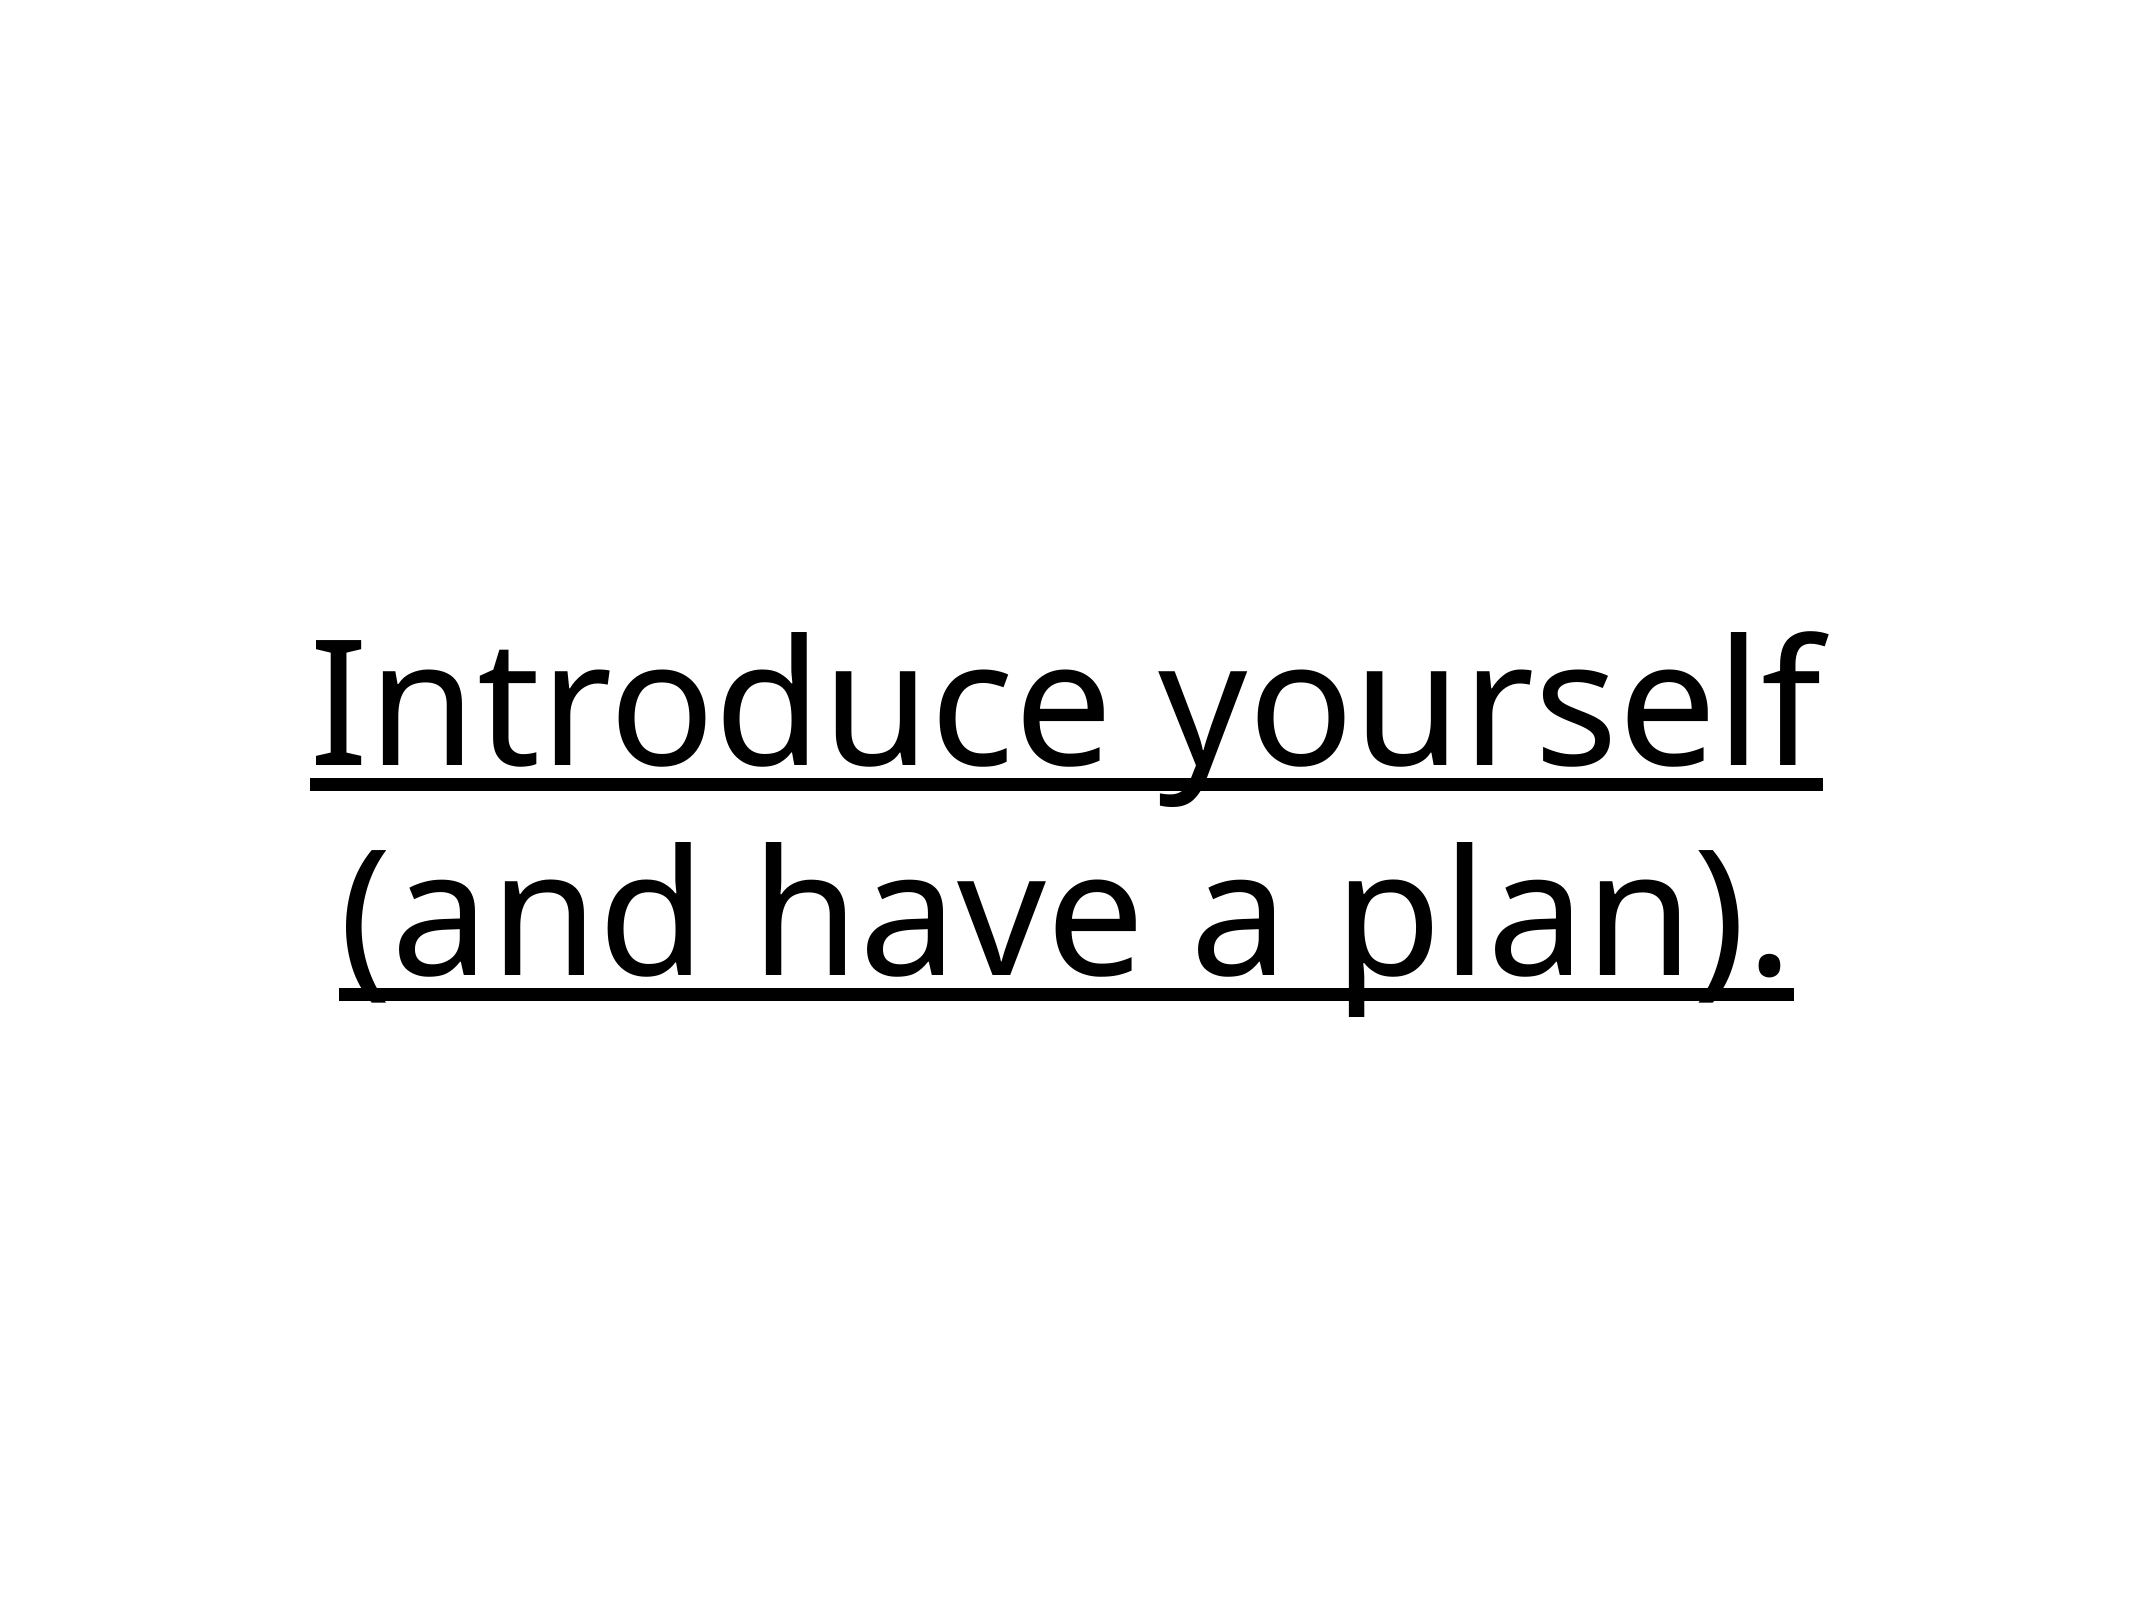

# Introduce yourself (and have a plan).